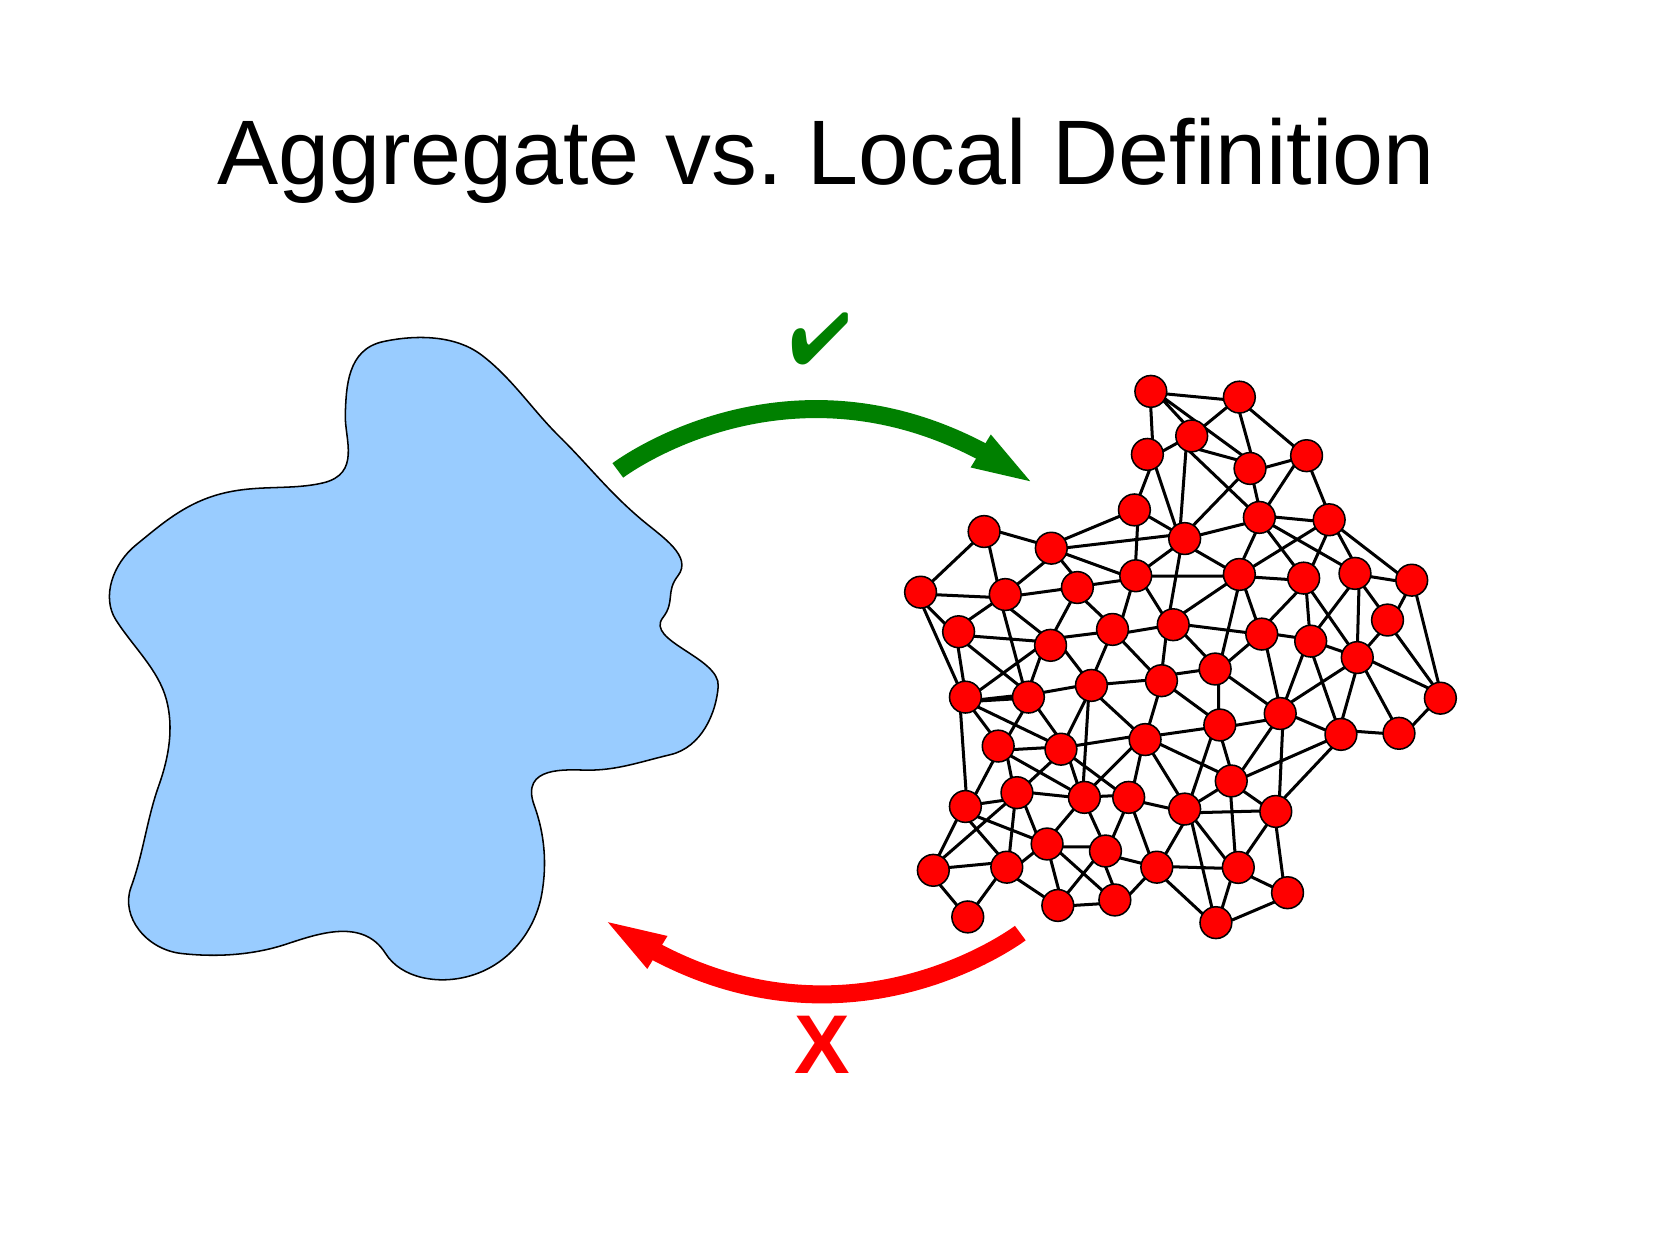

# Aggregate vs. Local Definition
✔
X